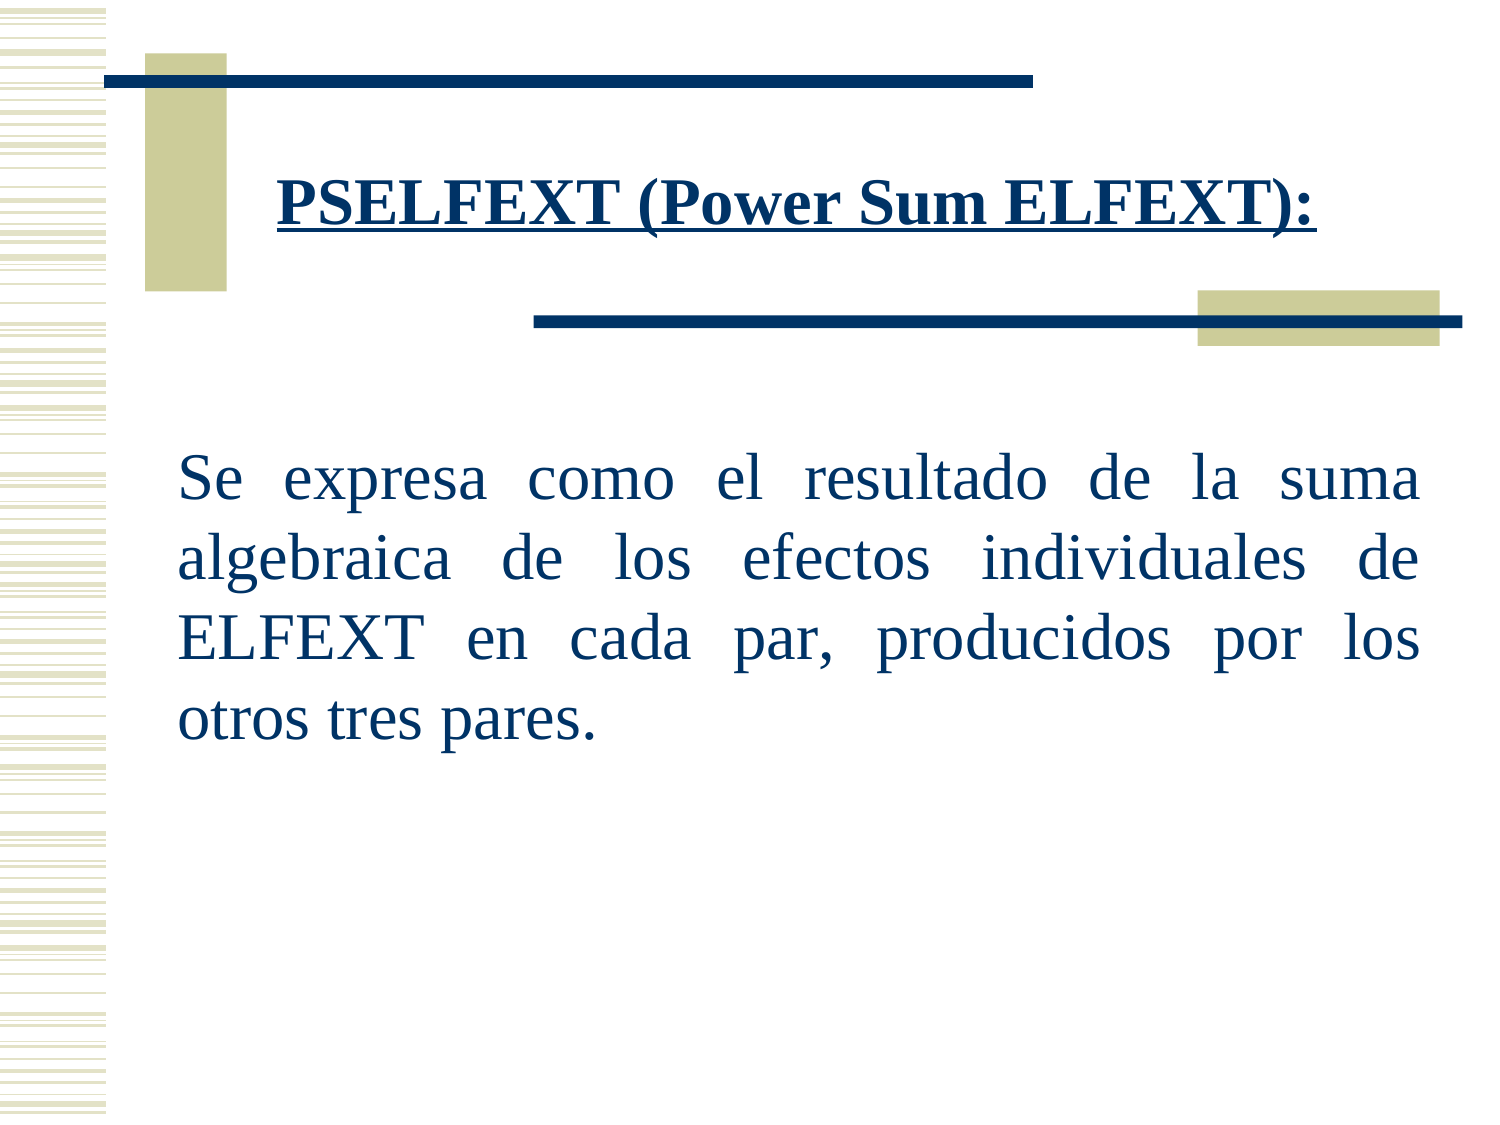

PSELFEXT (Power Sum ELFEXT):
Se expresa como el resultado de la suma algebraica de los efectos individuales de ELFEXT en cada par, producidos por los otros tres pares.